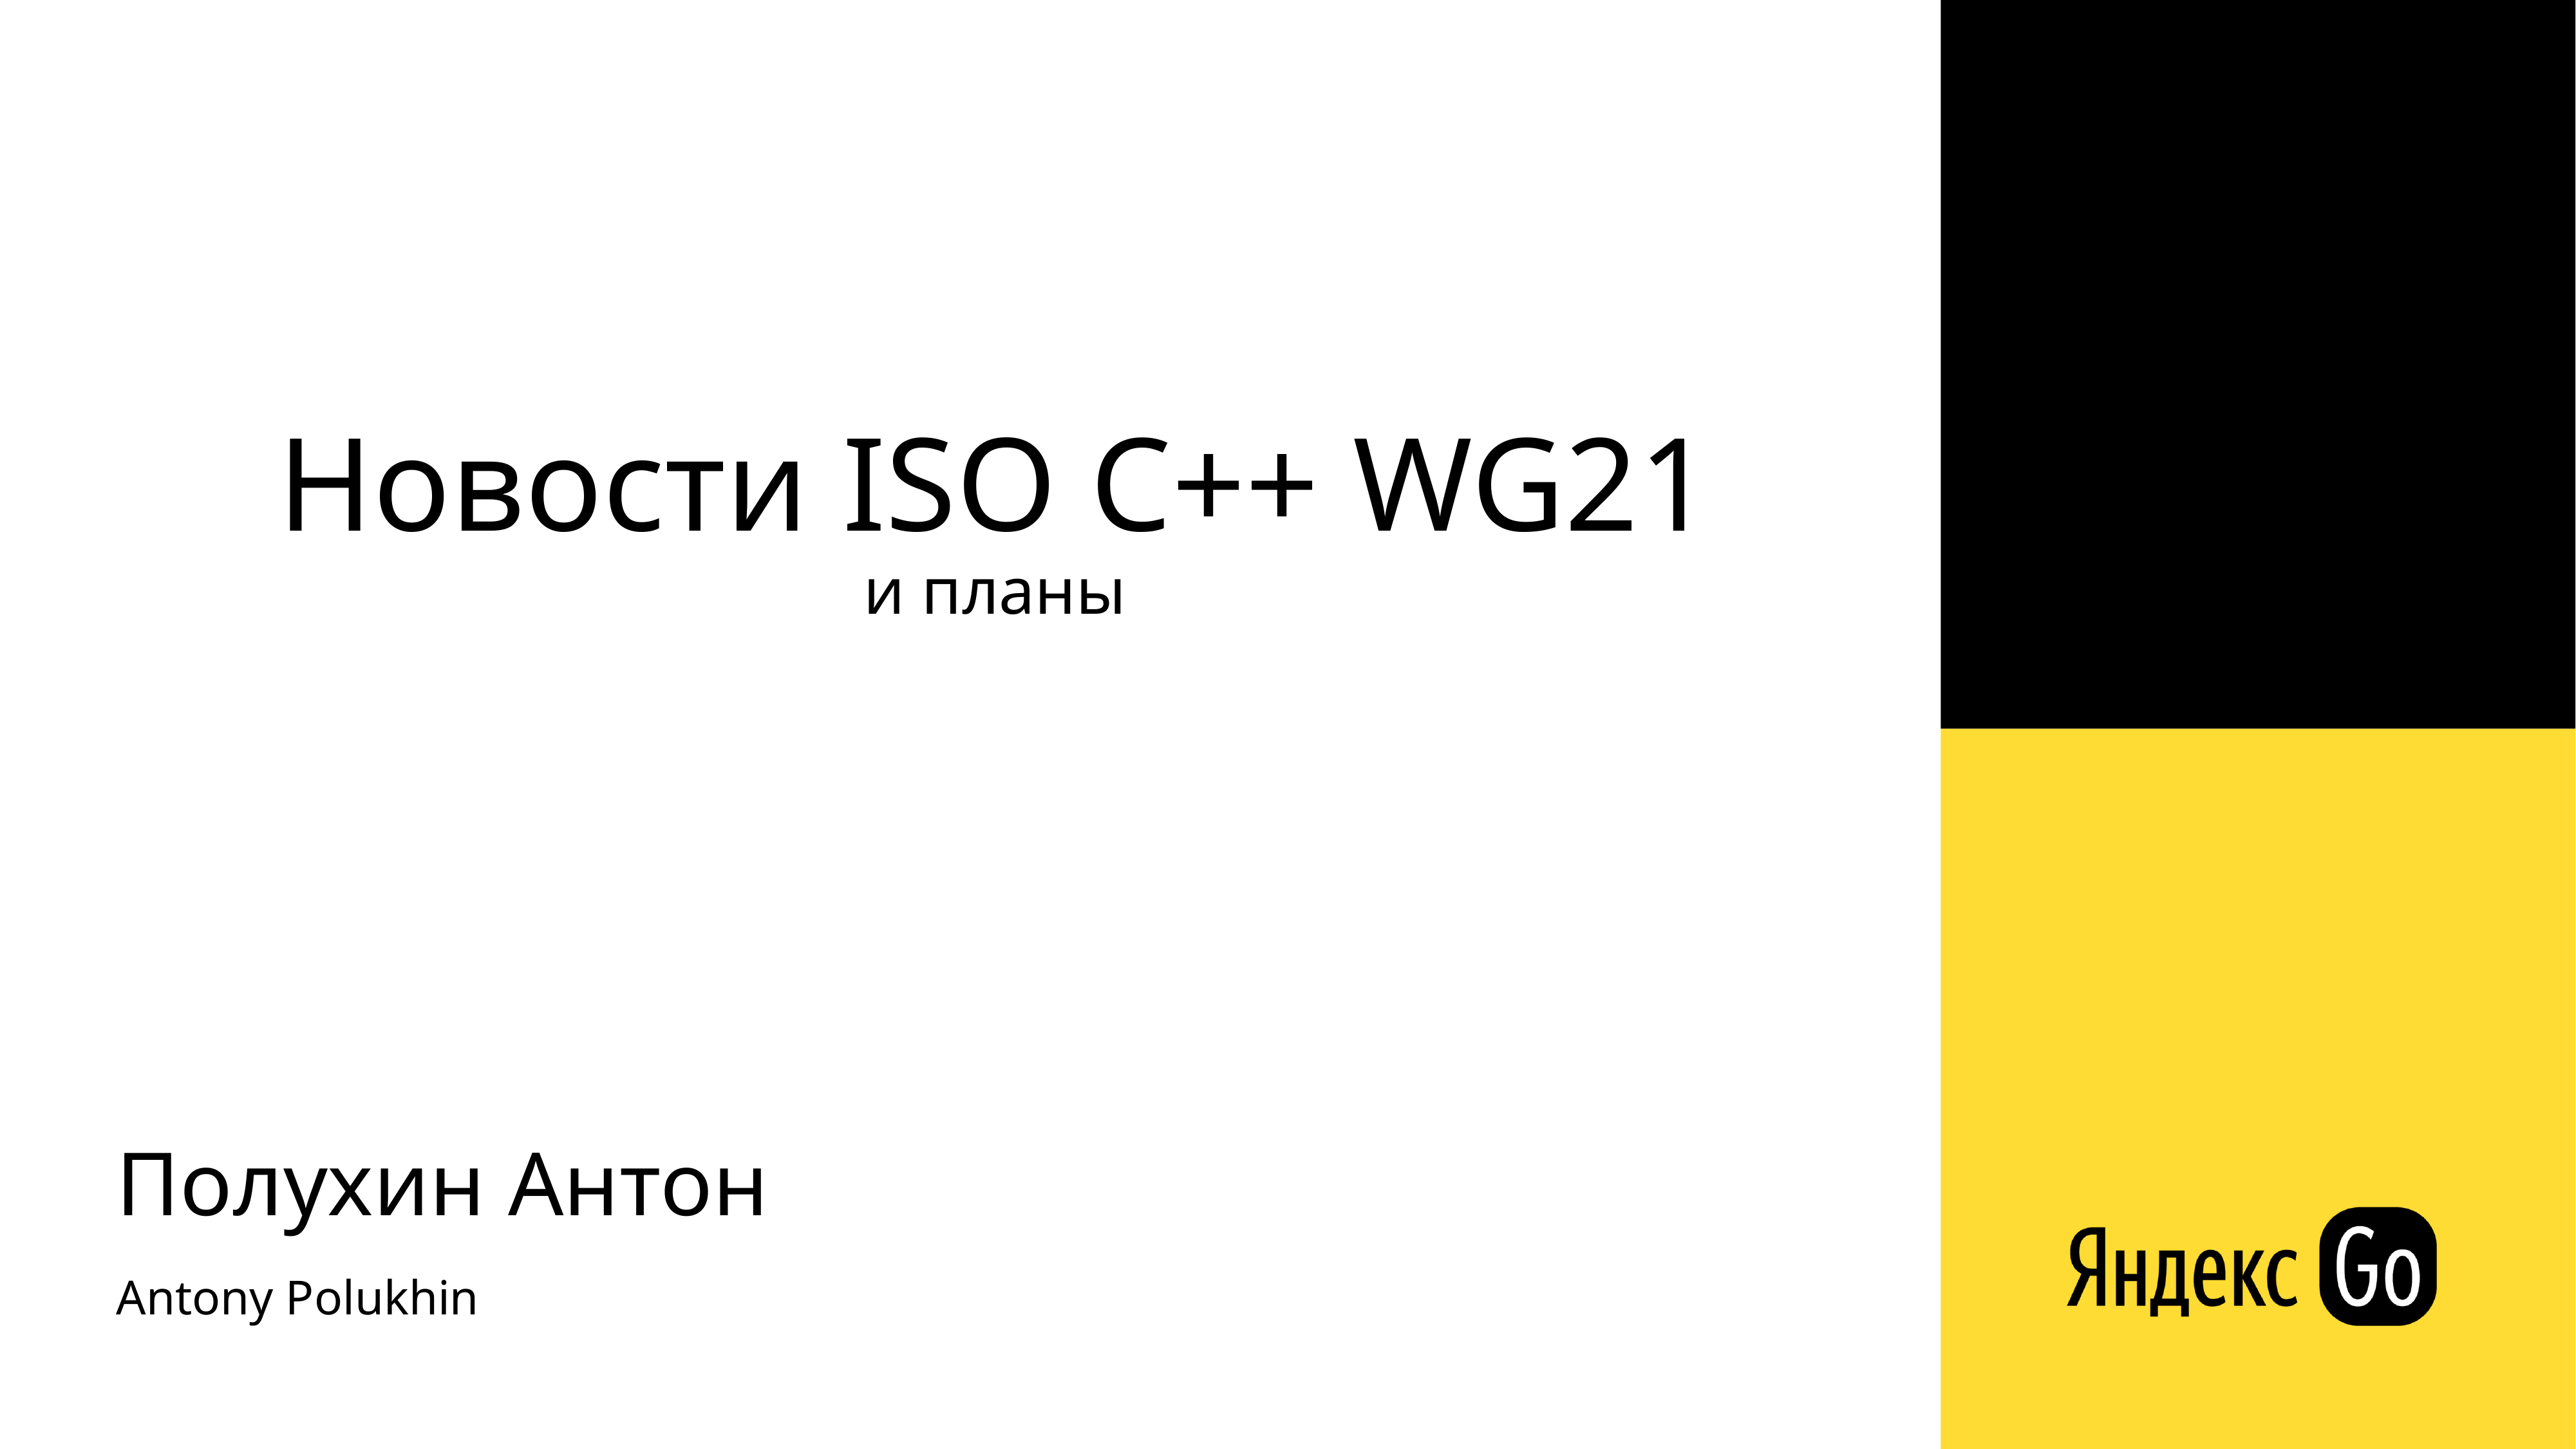

Новости ISO С++ WG21
и планы
Полухин Антон
# Antony Polukhin